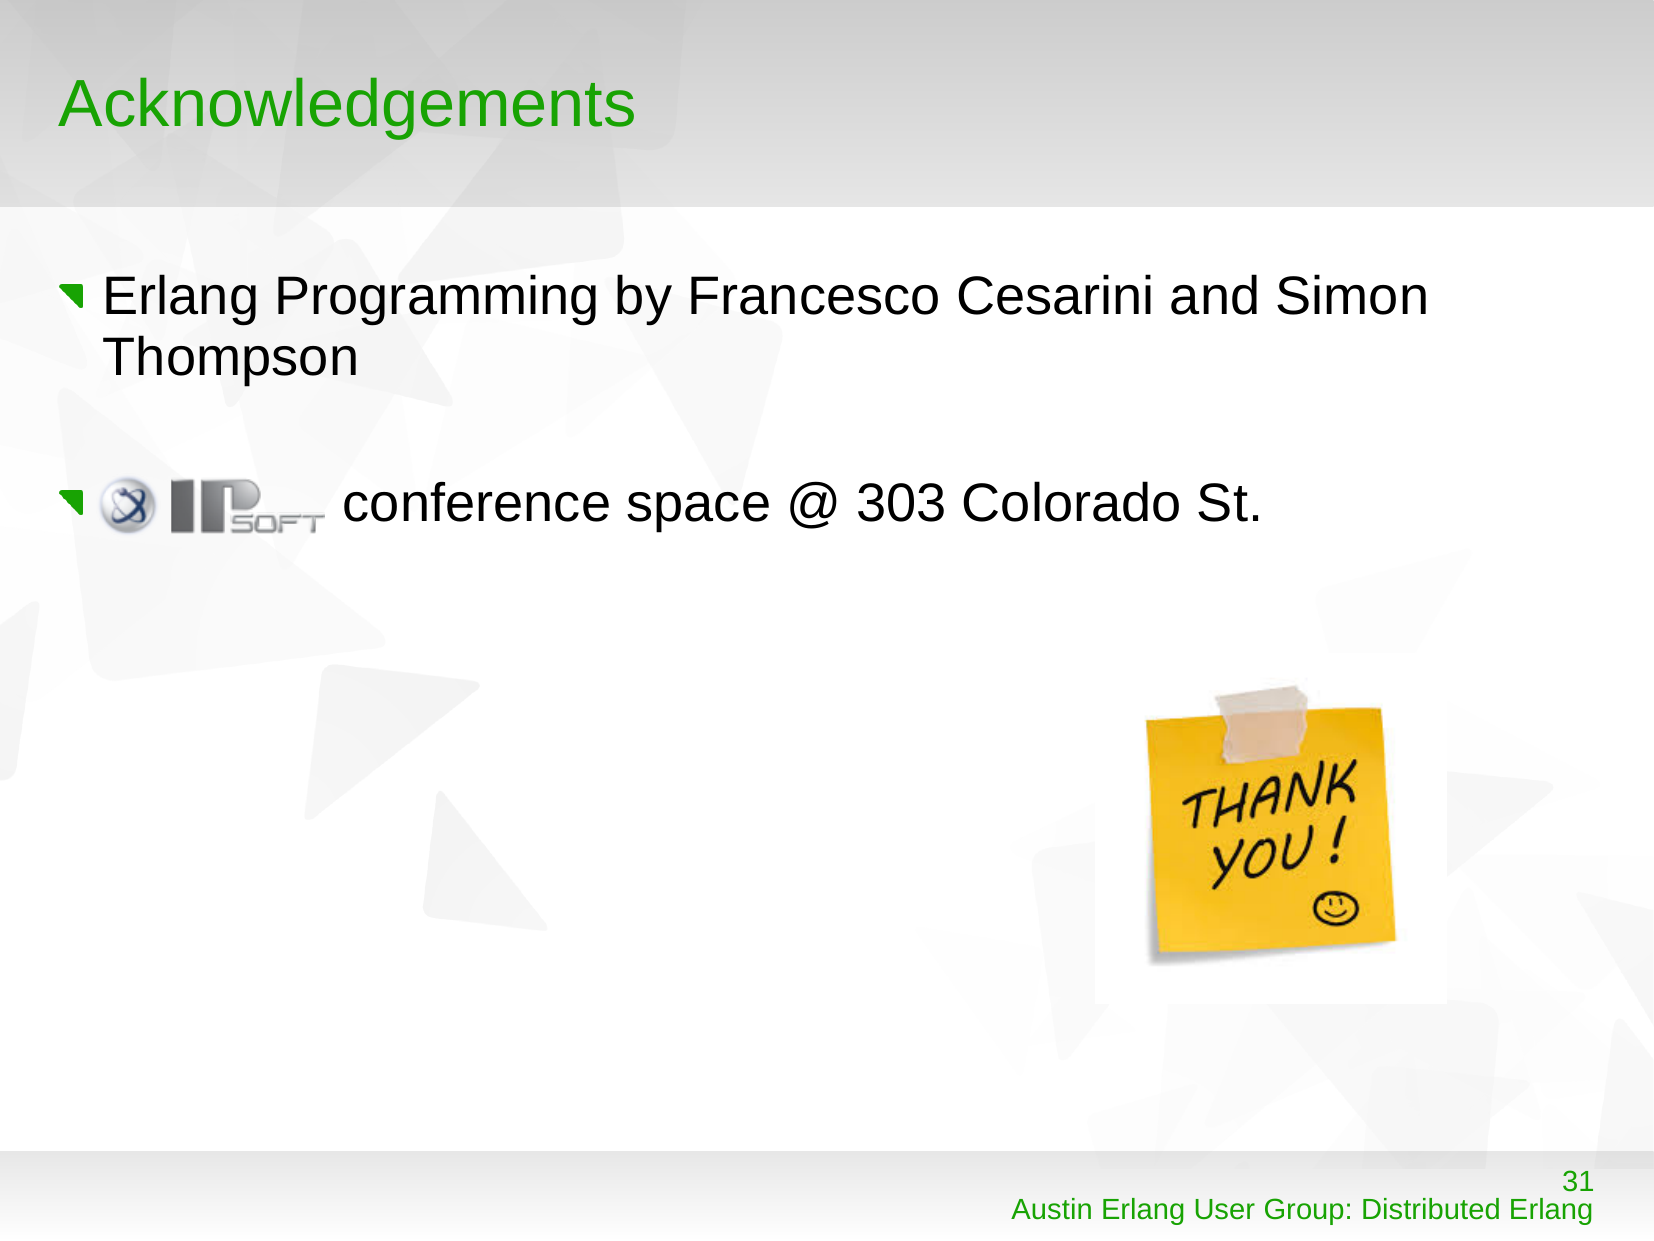

# Acknowledgements
Erlang Programming by Francesco Cesarini and Simon Thompson
 conference space @ 303 Colorado St.
31
Austin Erlang User Group: Distributed Erlang